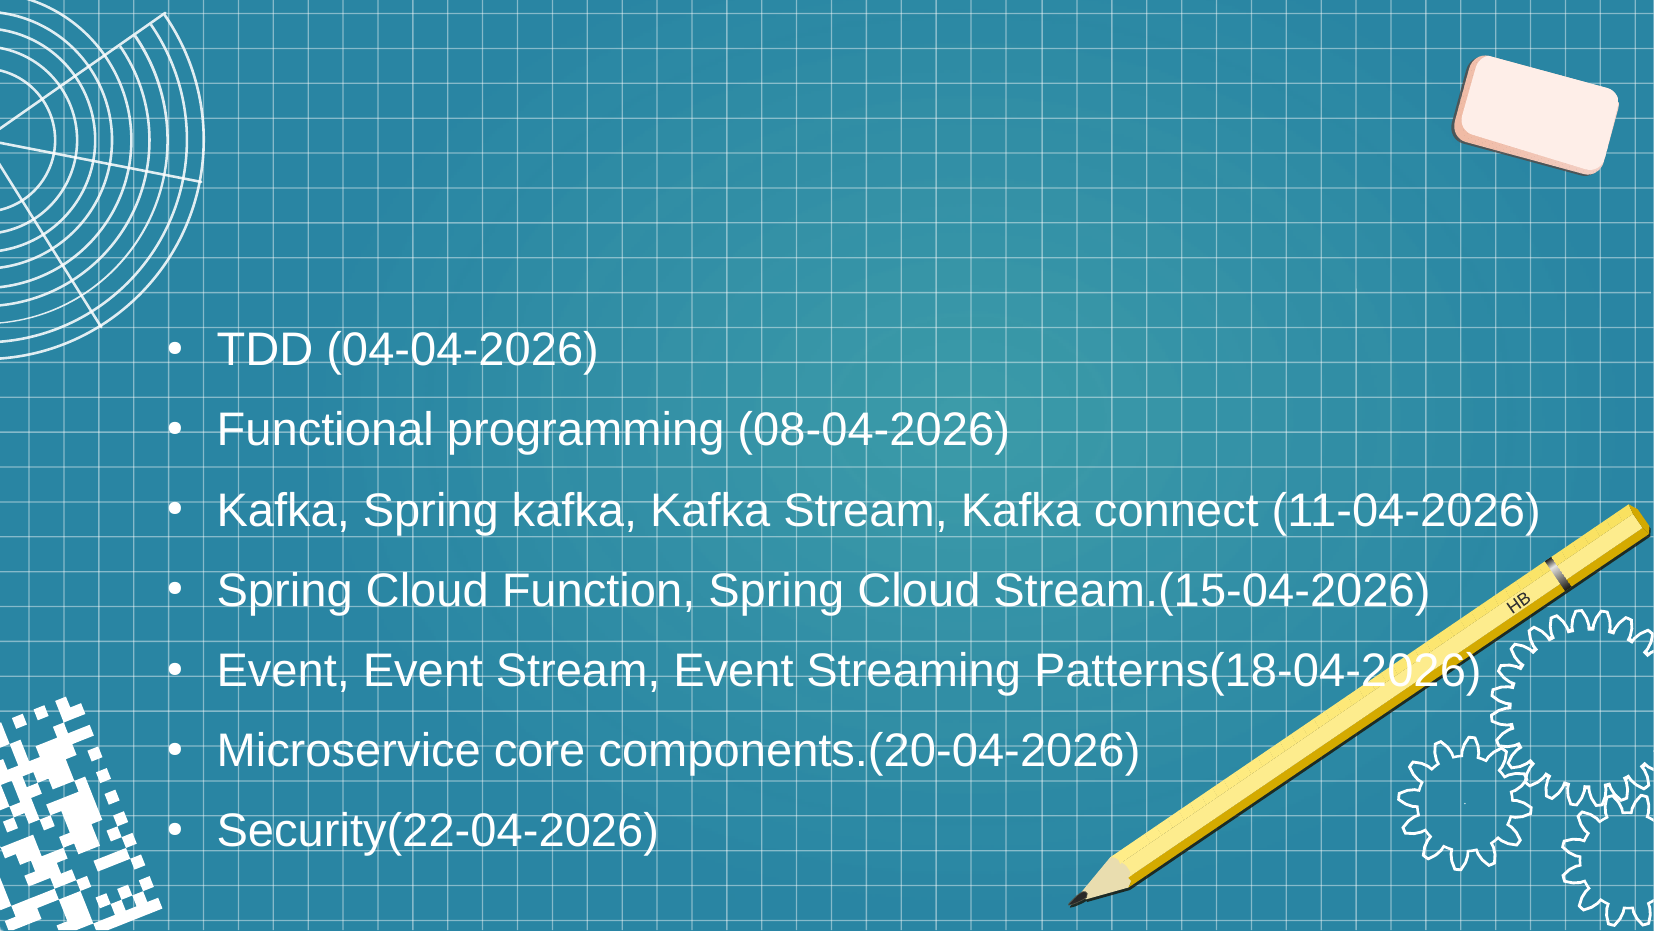

#
TDD (04-04-2026)
Functional programming (08-04-2026)
Kafka, Spring kafka, Kafka Stream, Kafka connect (11-04-2026)
Spring Cloud Function, Spring Cloud Stream.(15-04-2026)
Event, Event Stream, Event Streaming Patterns(18-04-2026)
Microservice core components.(20-04-2026)
Security(22-04-2026)